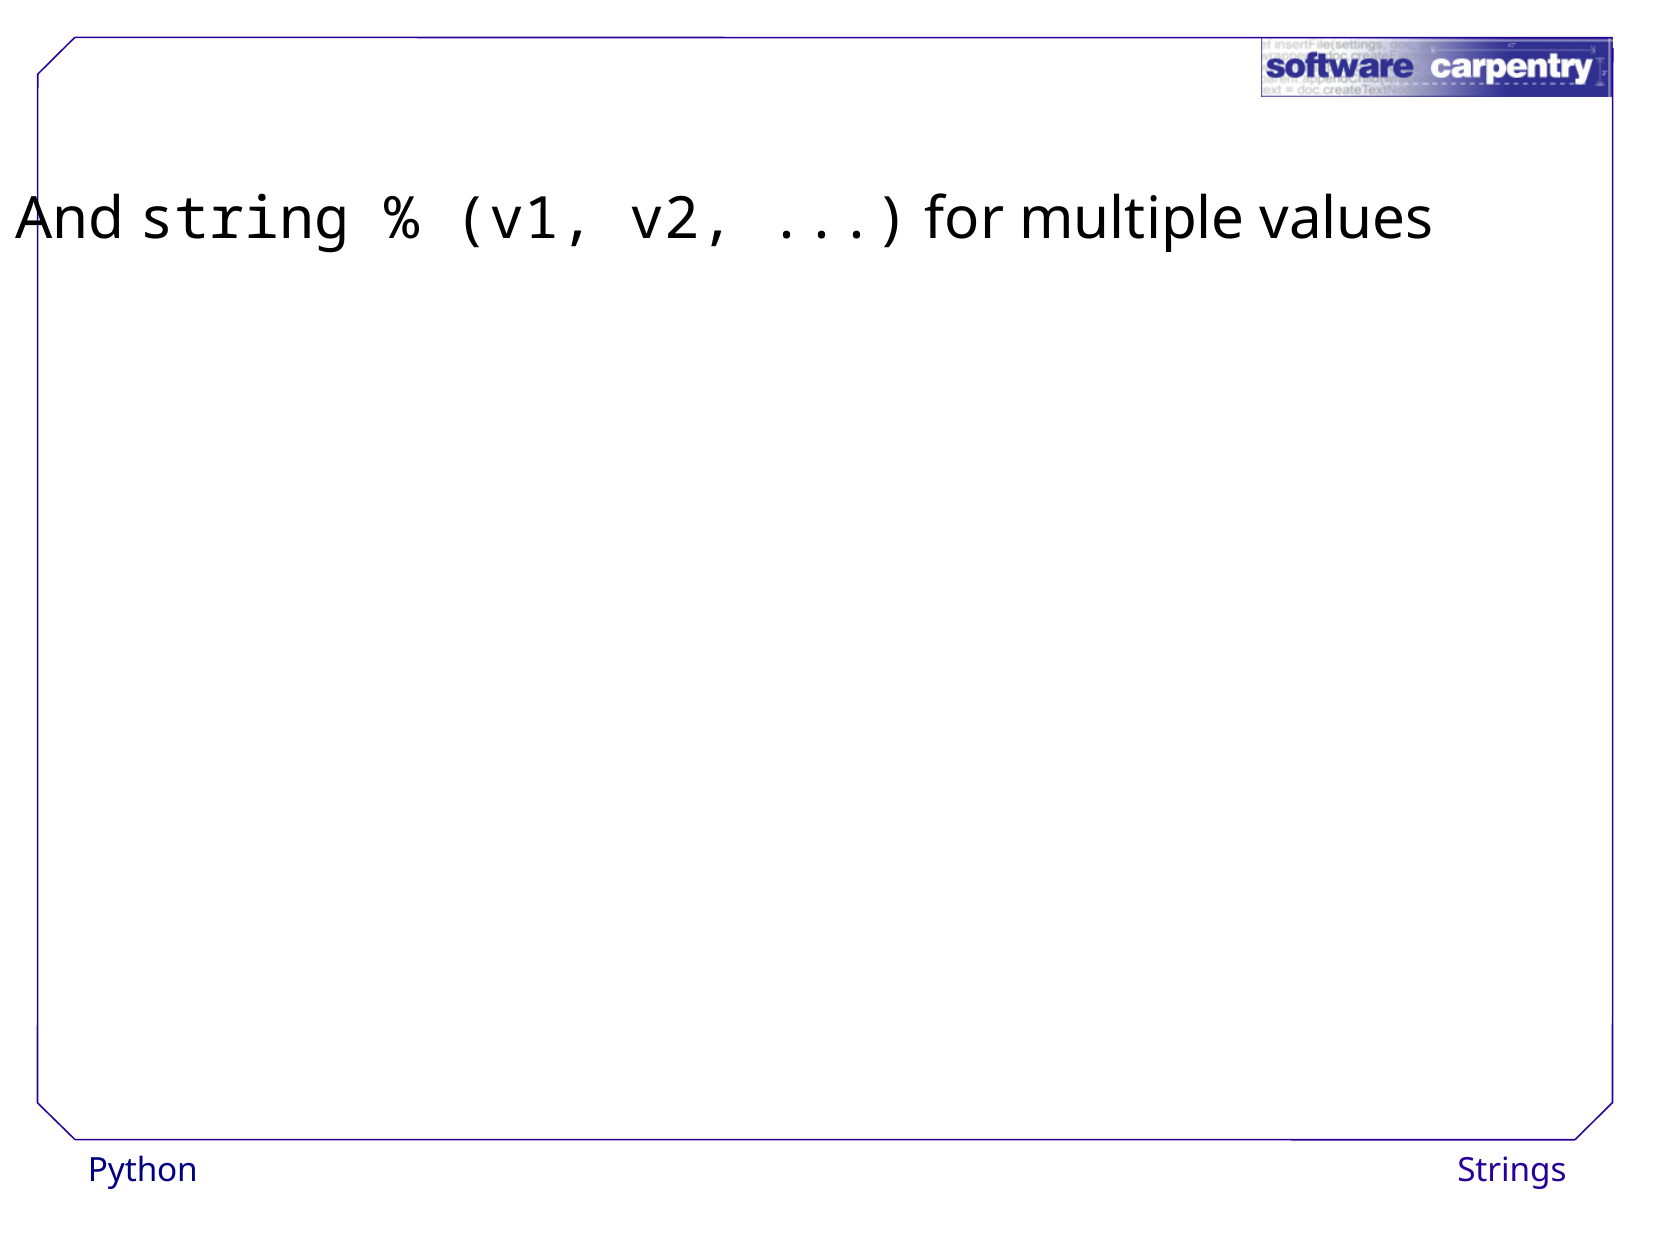

And string % (v1, v2, ...) for multiple values